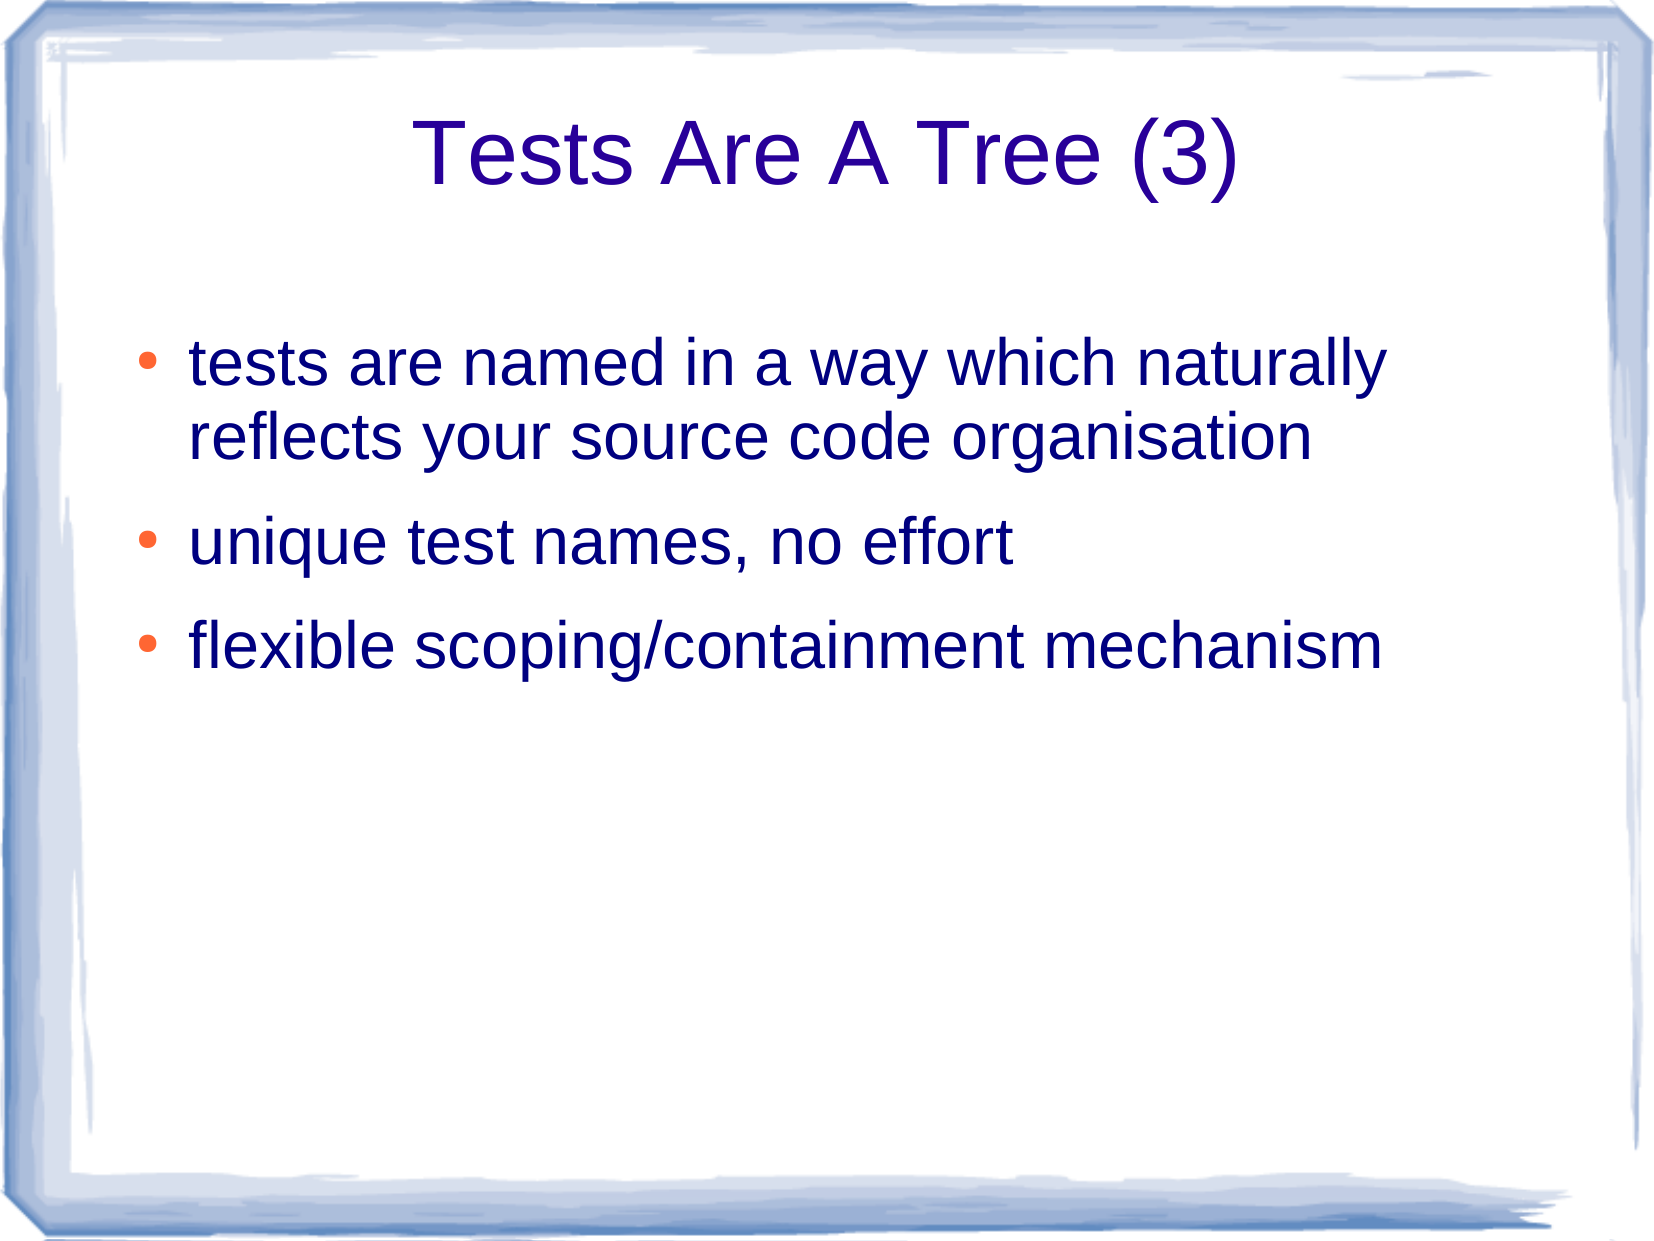

# Tests Are A Tree (3)
tests are named in a way which naturally reflects your source code organisation
unique test names, no effort
flexible scoping/containment mechanism